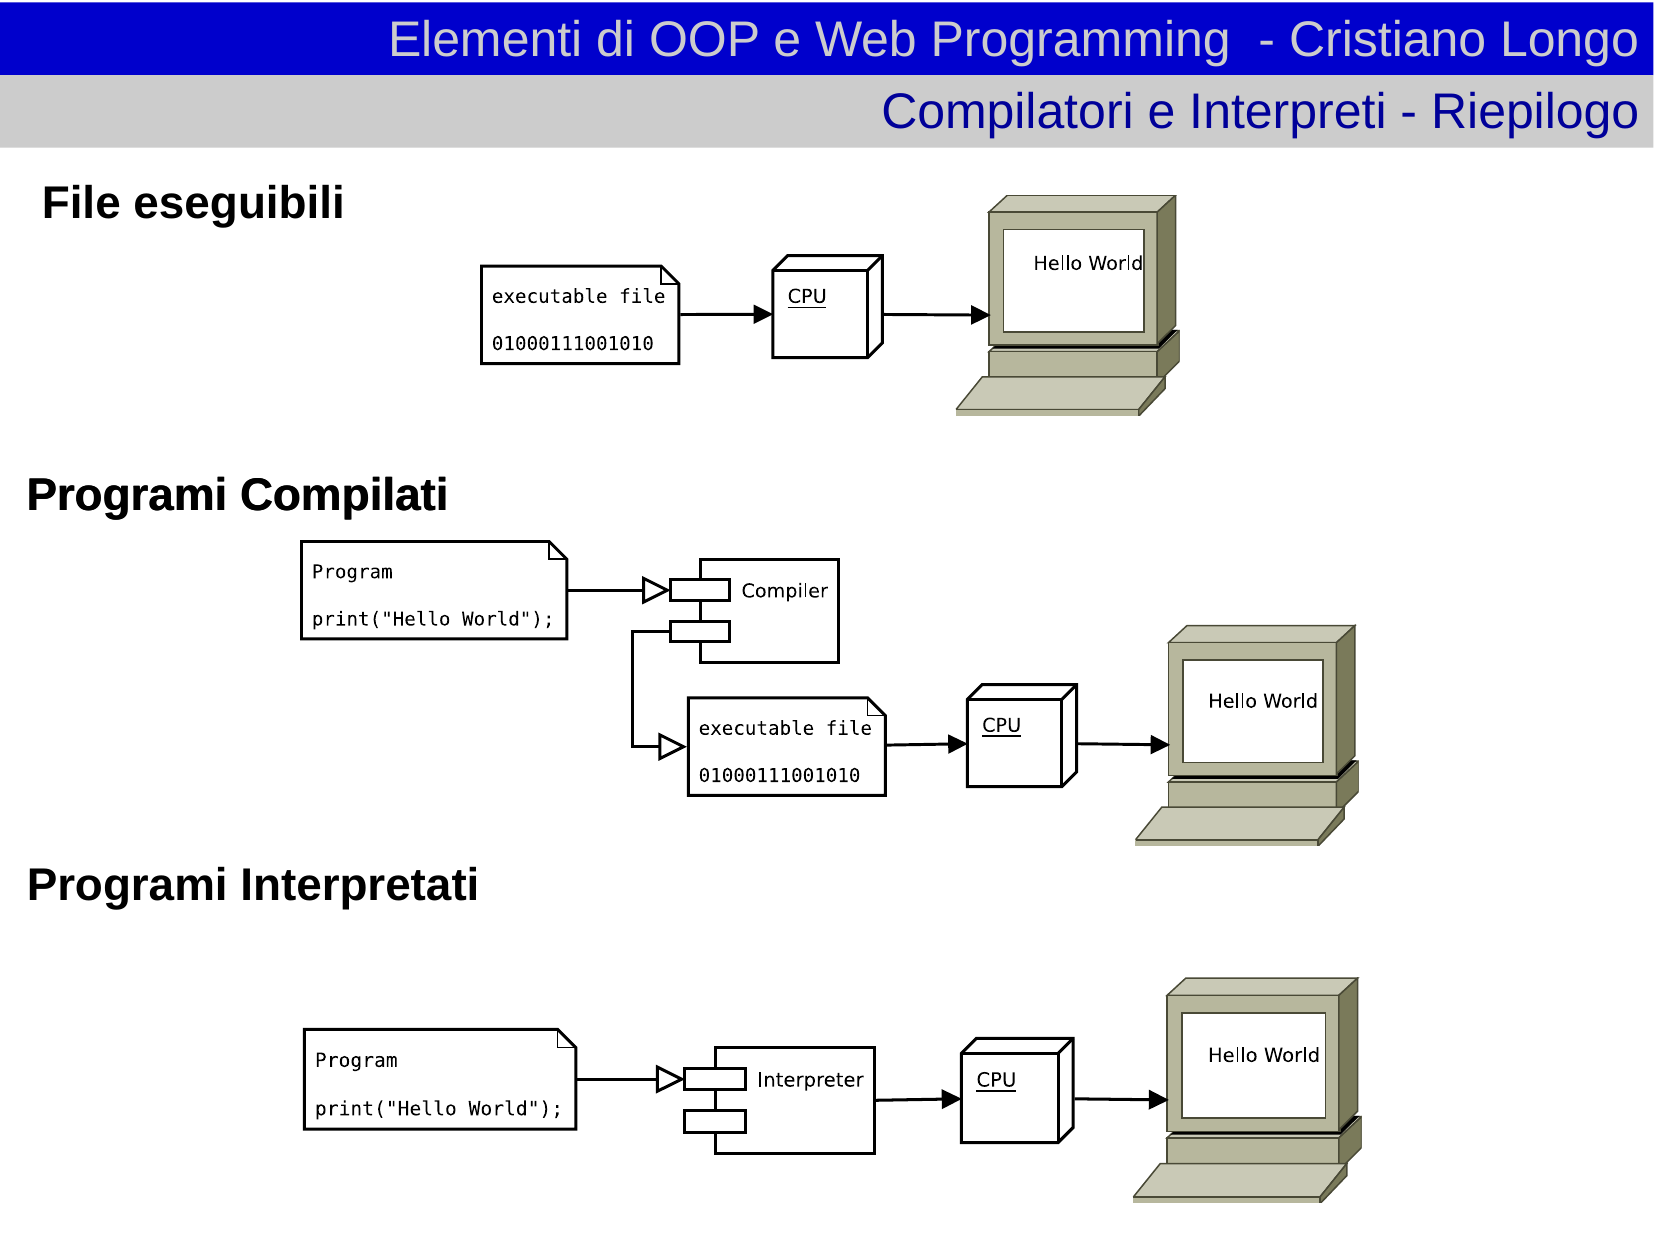

# Elementi di OOP e Web Programming - Cristiano Longo
Compilatori e Interpreti - Riepilogo
File eseguibili
Programi Compilati
Programi Compilati
Programi Interpretati